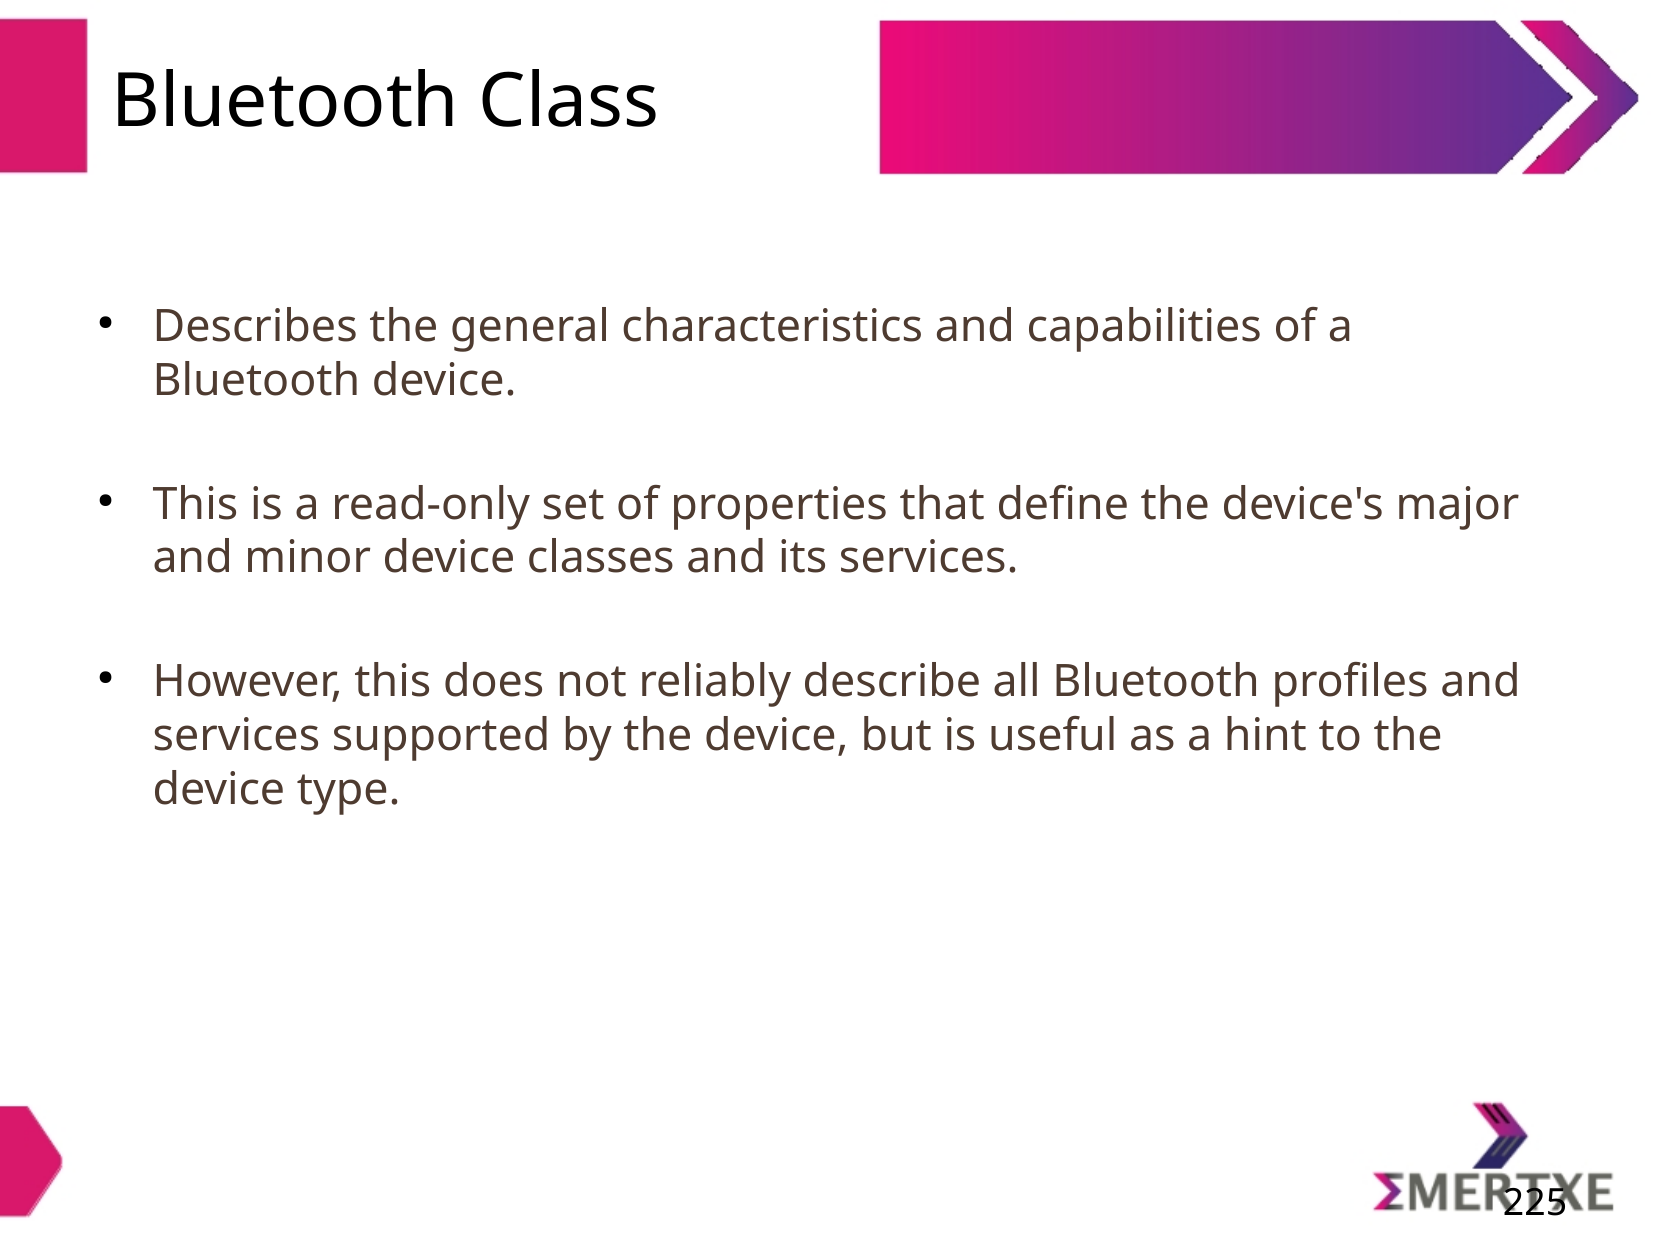

# Bluetooth Class
Describes the general characteristics and capabilities of a Bluetooth device.
This is a read-only set of properties that define the device's major and minor device classes and its services.
However, this does not reliably describe all Bluetooth profiles and services supported by the device, but is useful as a hint to the device type.